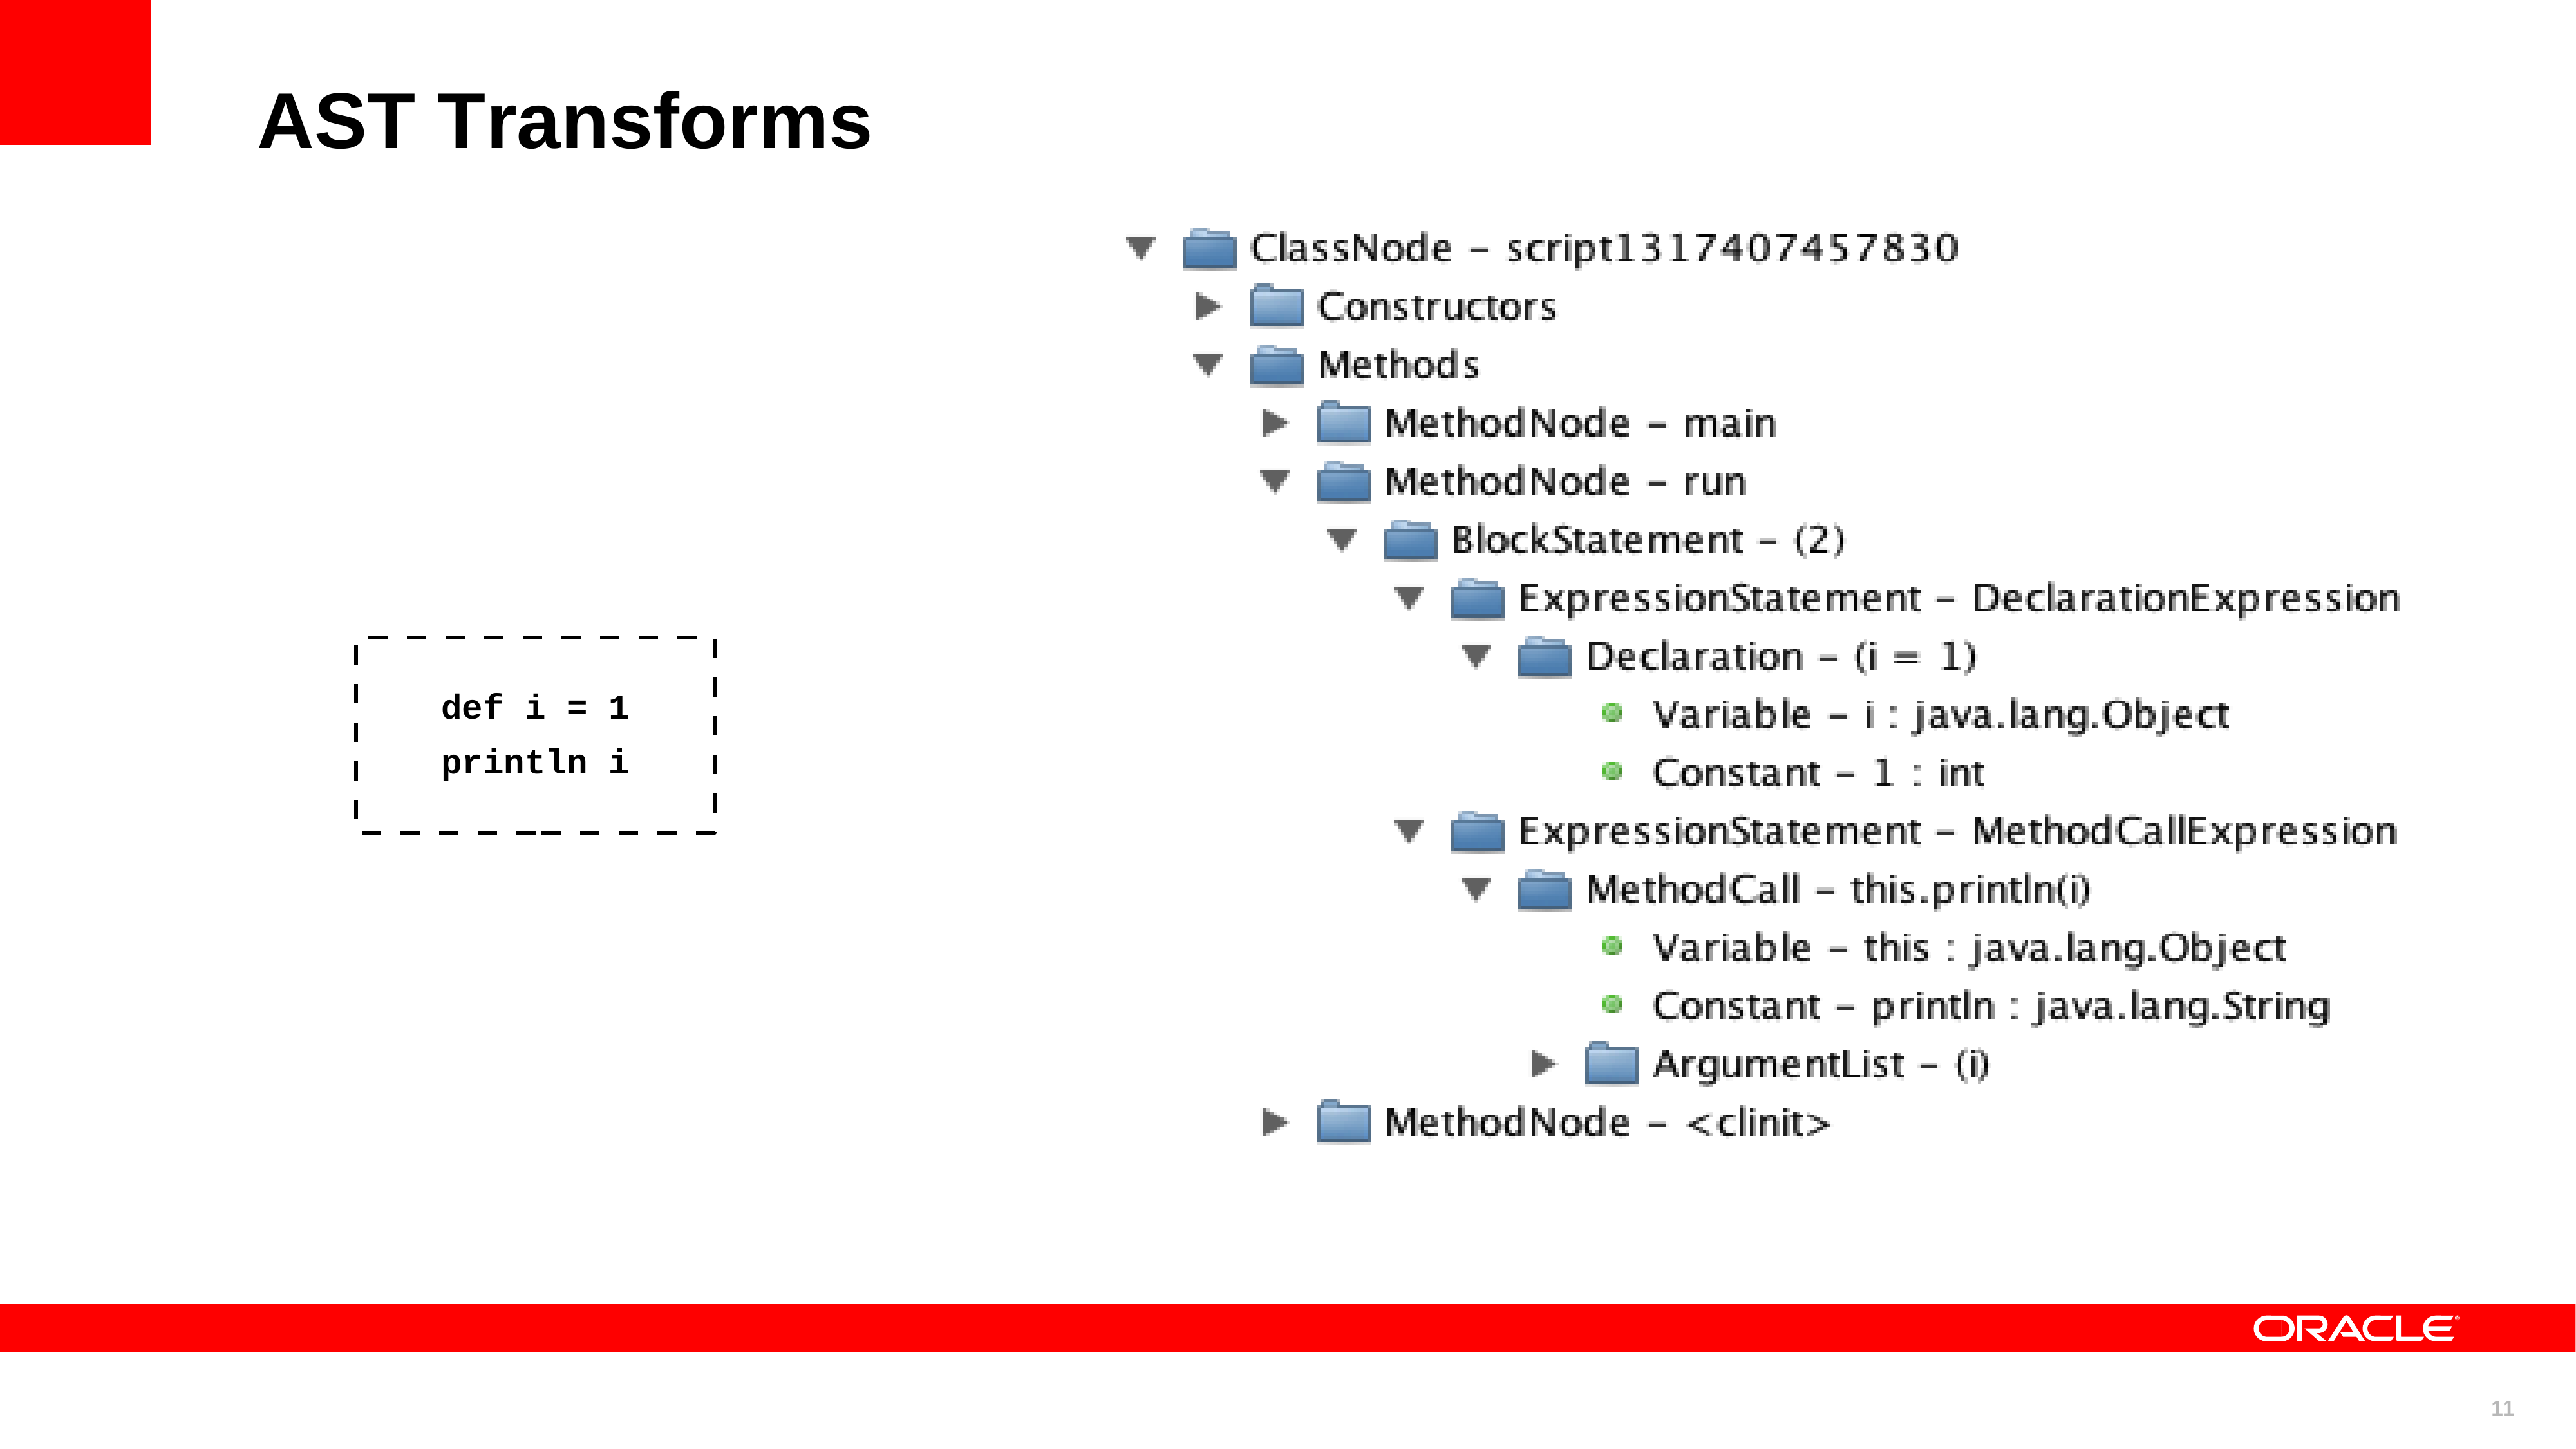

# AST Transforms
def i = 1
println i